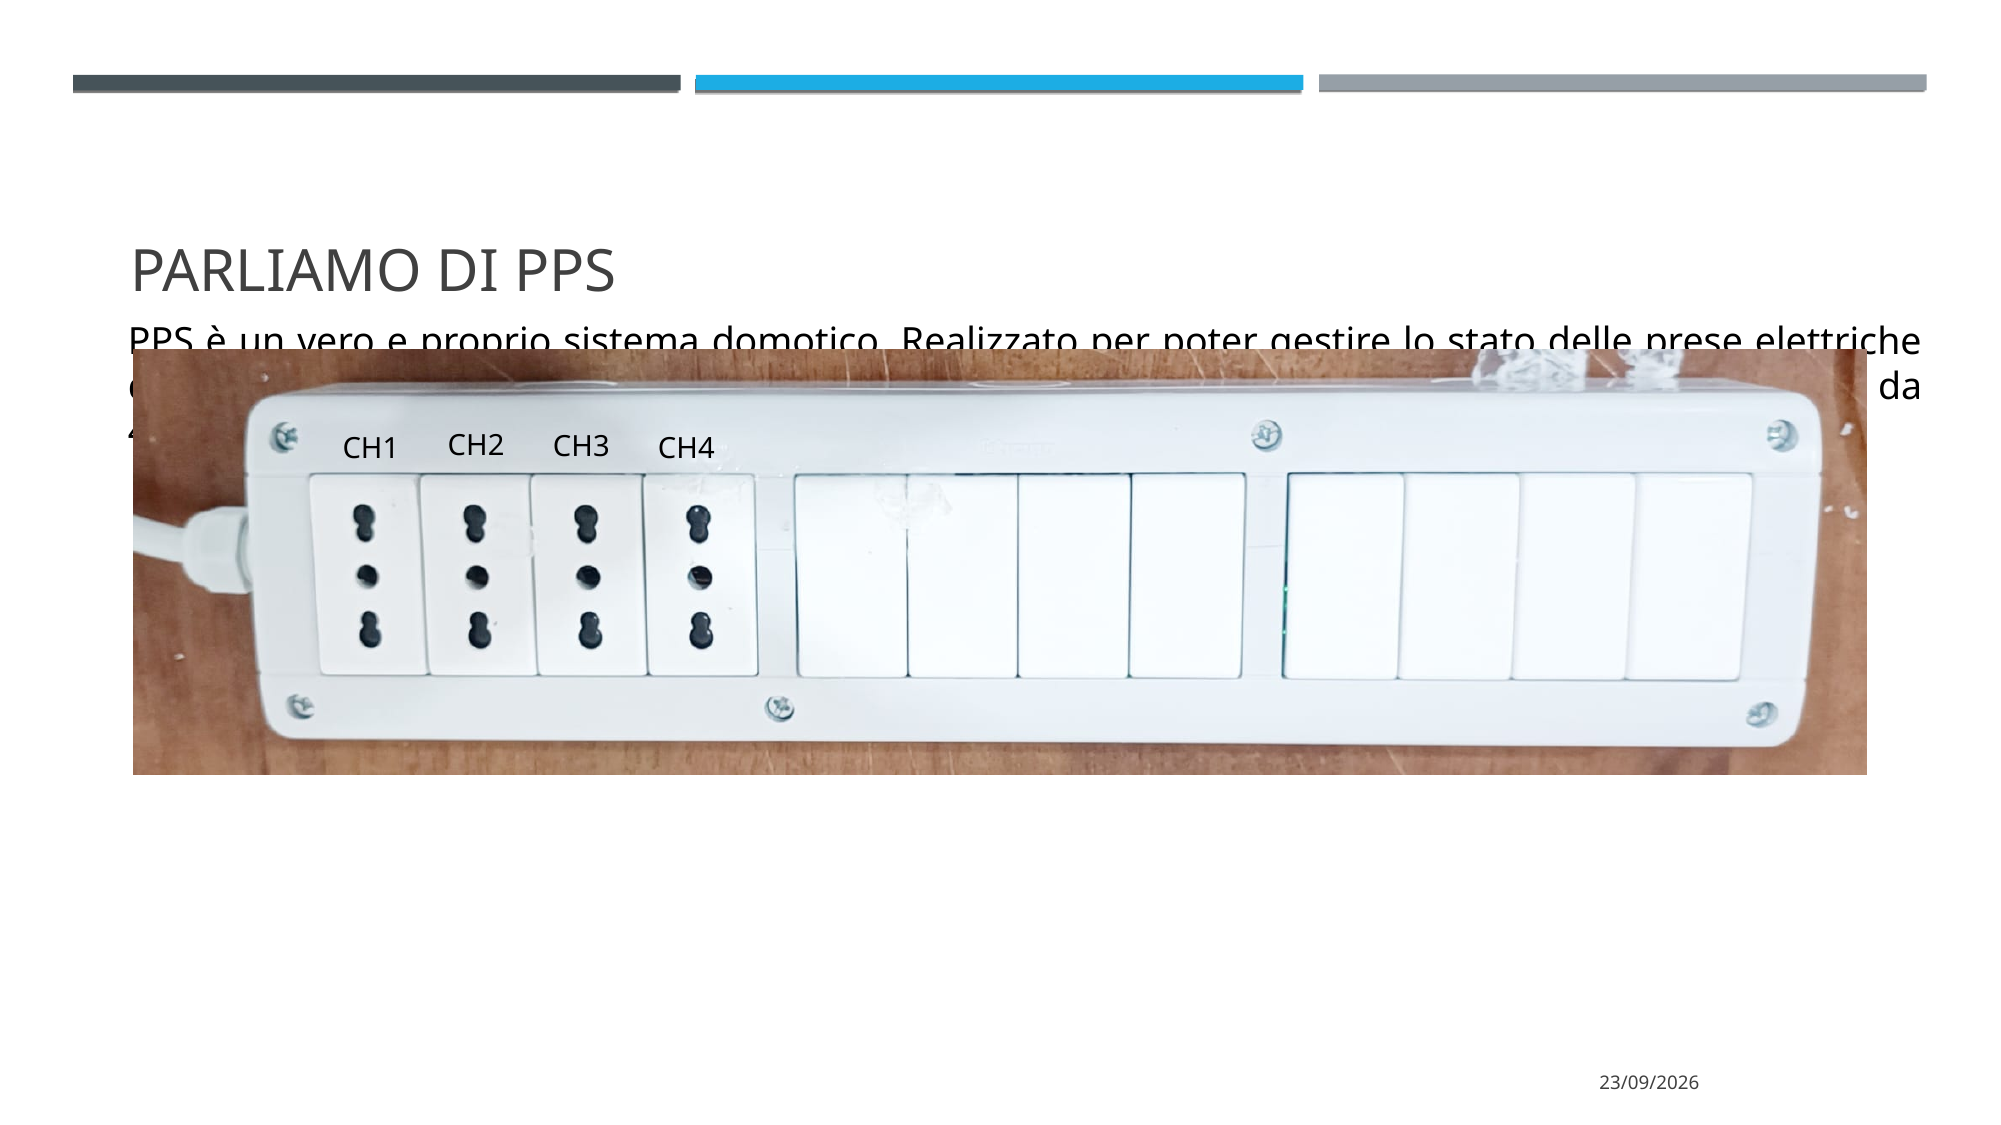

# Parliamo di pps
PPS è un vero e proprio sistema domotico. Realizzato per poter gestire lo stato delle prese elettriche da un dispositivo come uno smartphone o un computer. PPS è una multipresa elettrica, composta da 4 prese elettriche con controllo da remoto sullo stato di ogni presa.
CH2
CH3
CH1
CH4